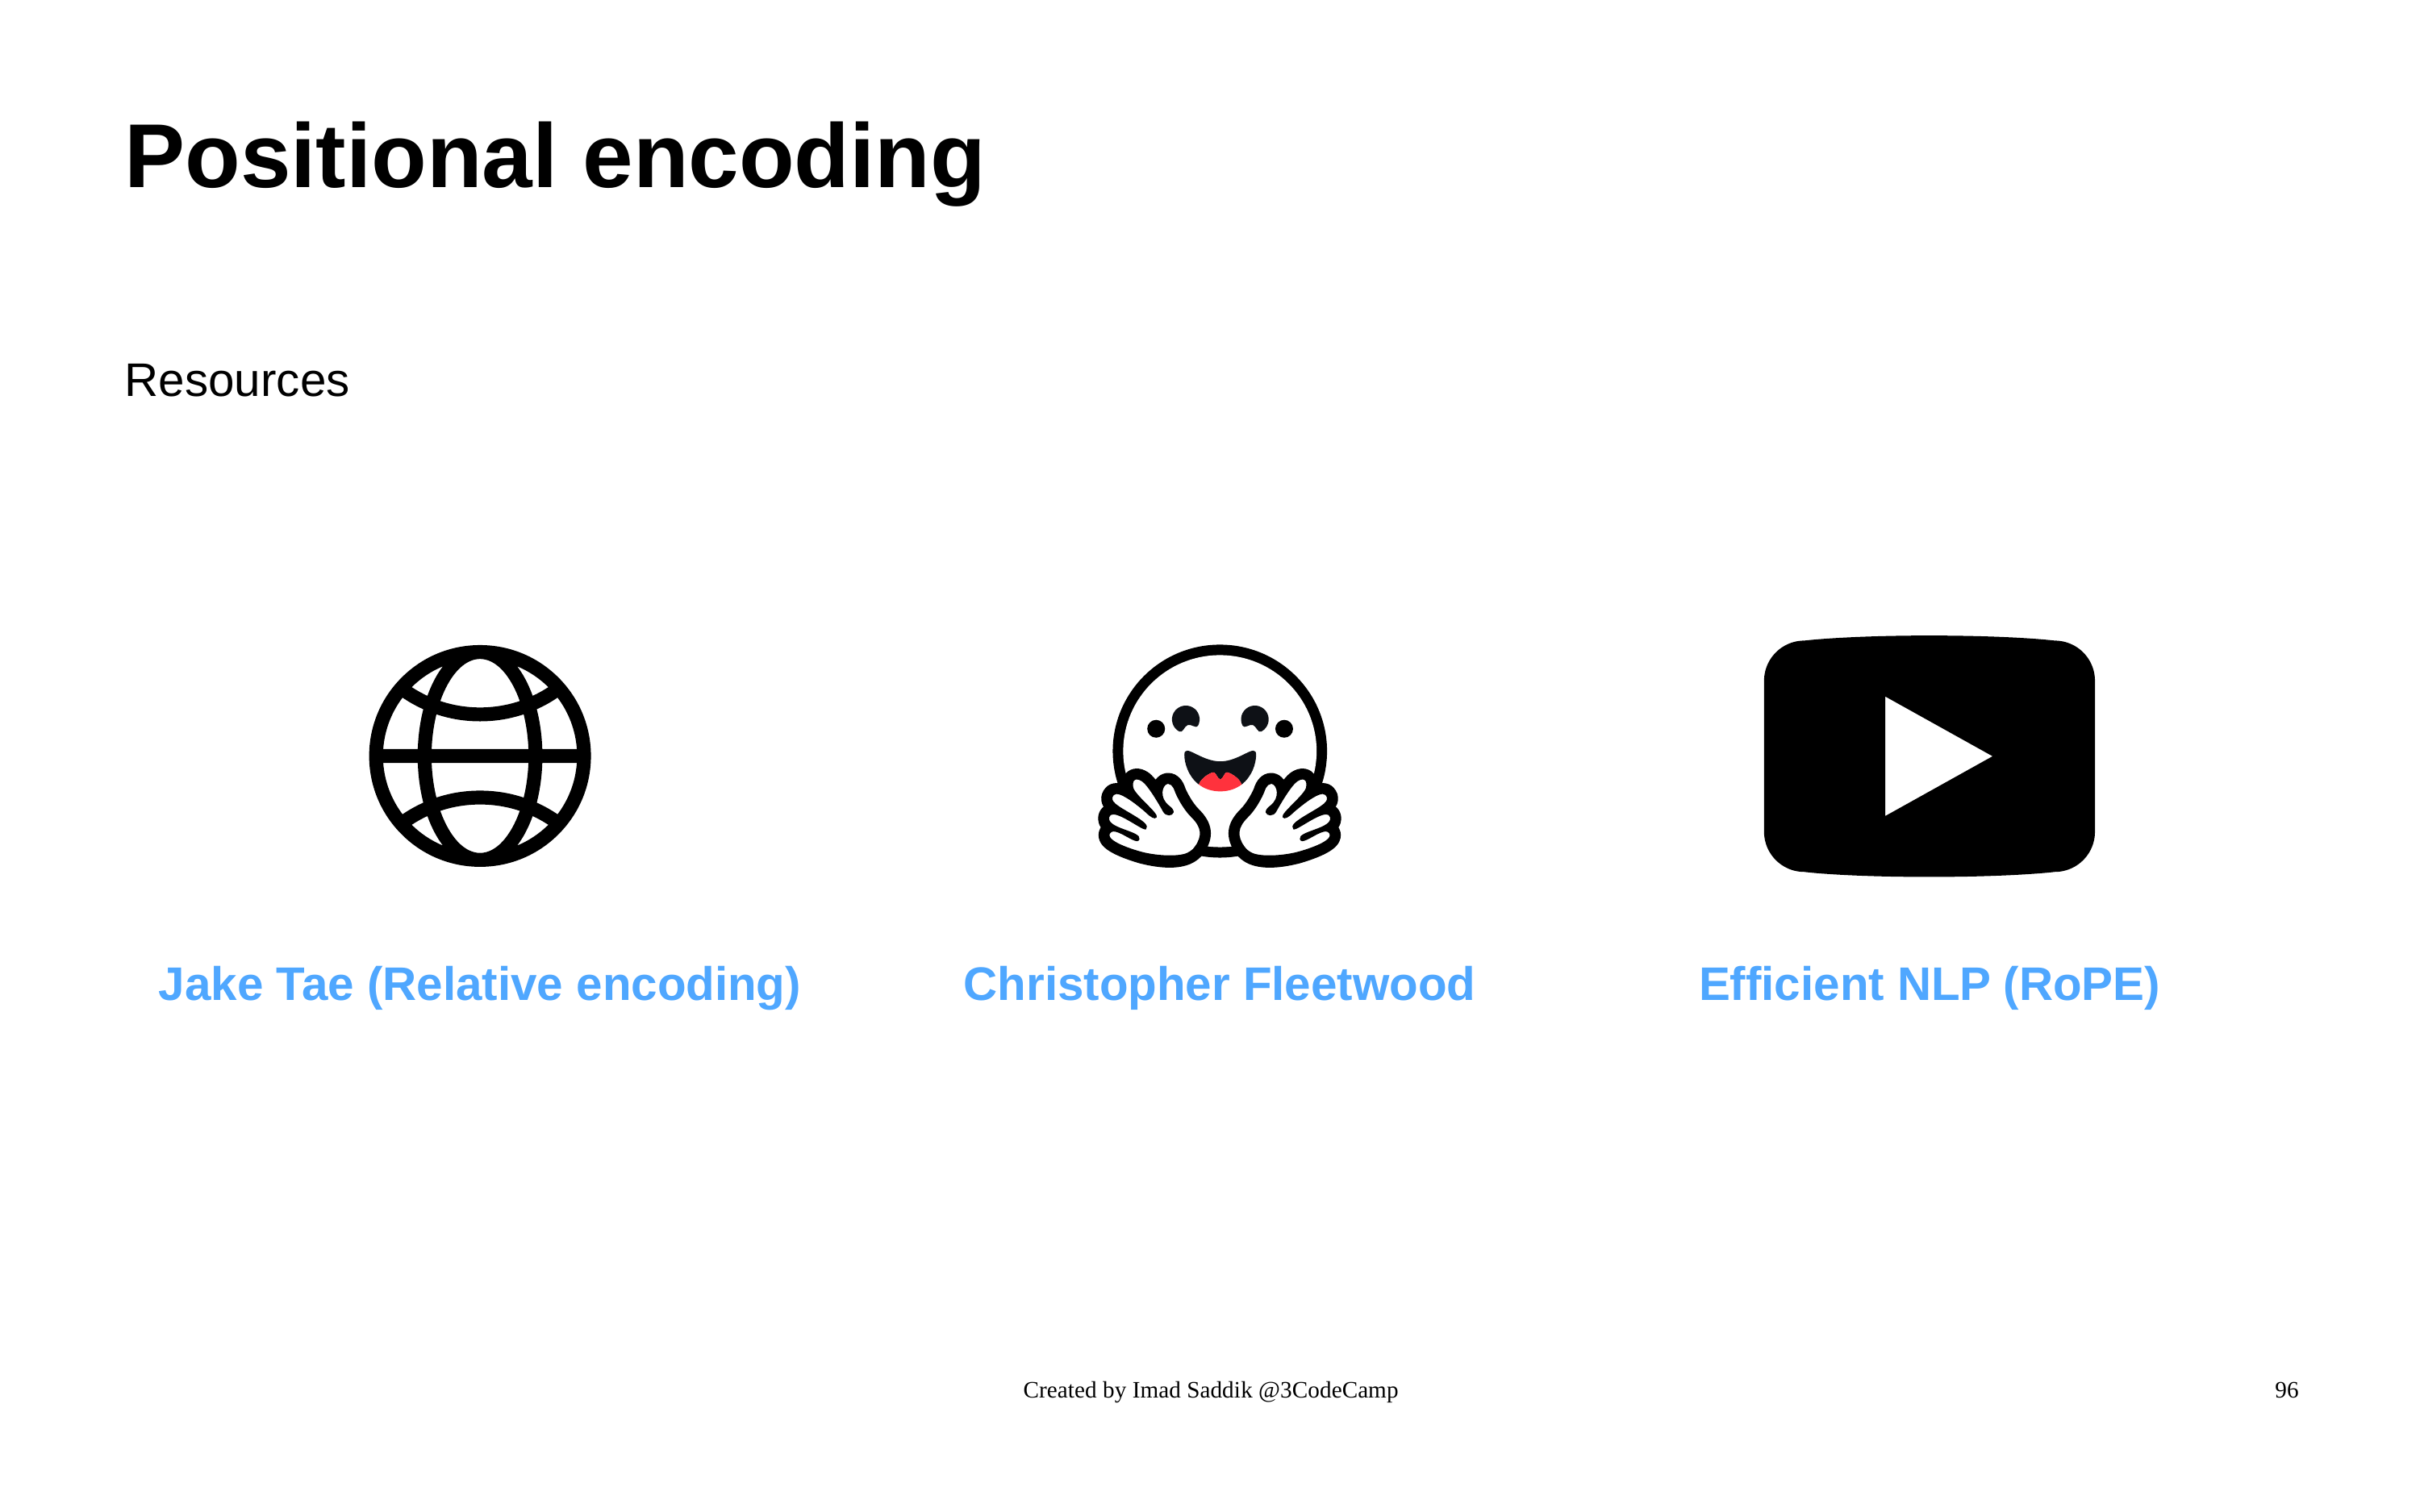

Positional encoding
Resources
Christopher Fleetwood
Efficient NLP (RoPE)
Jake Tae (Relative encoding)
Created by Imad Saddik @3CodeCamp
96